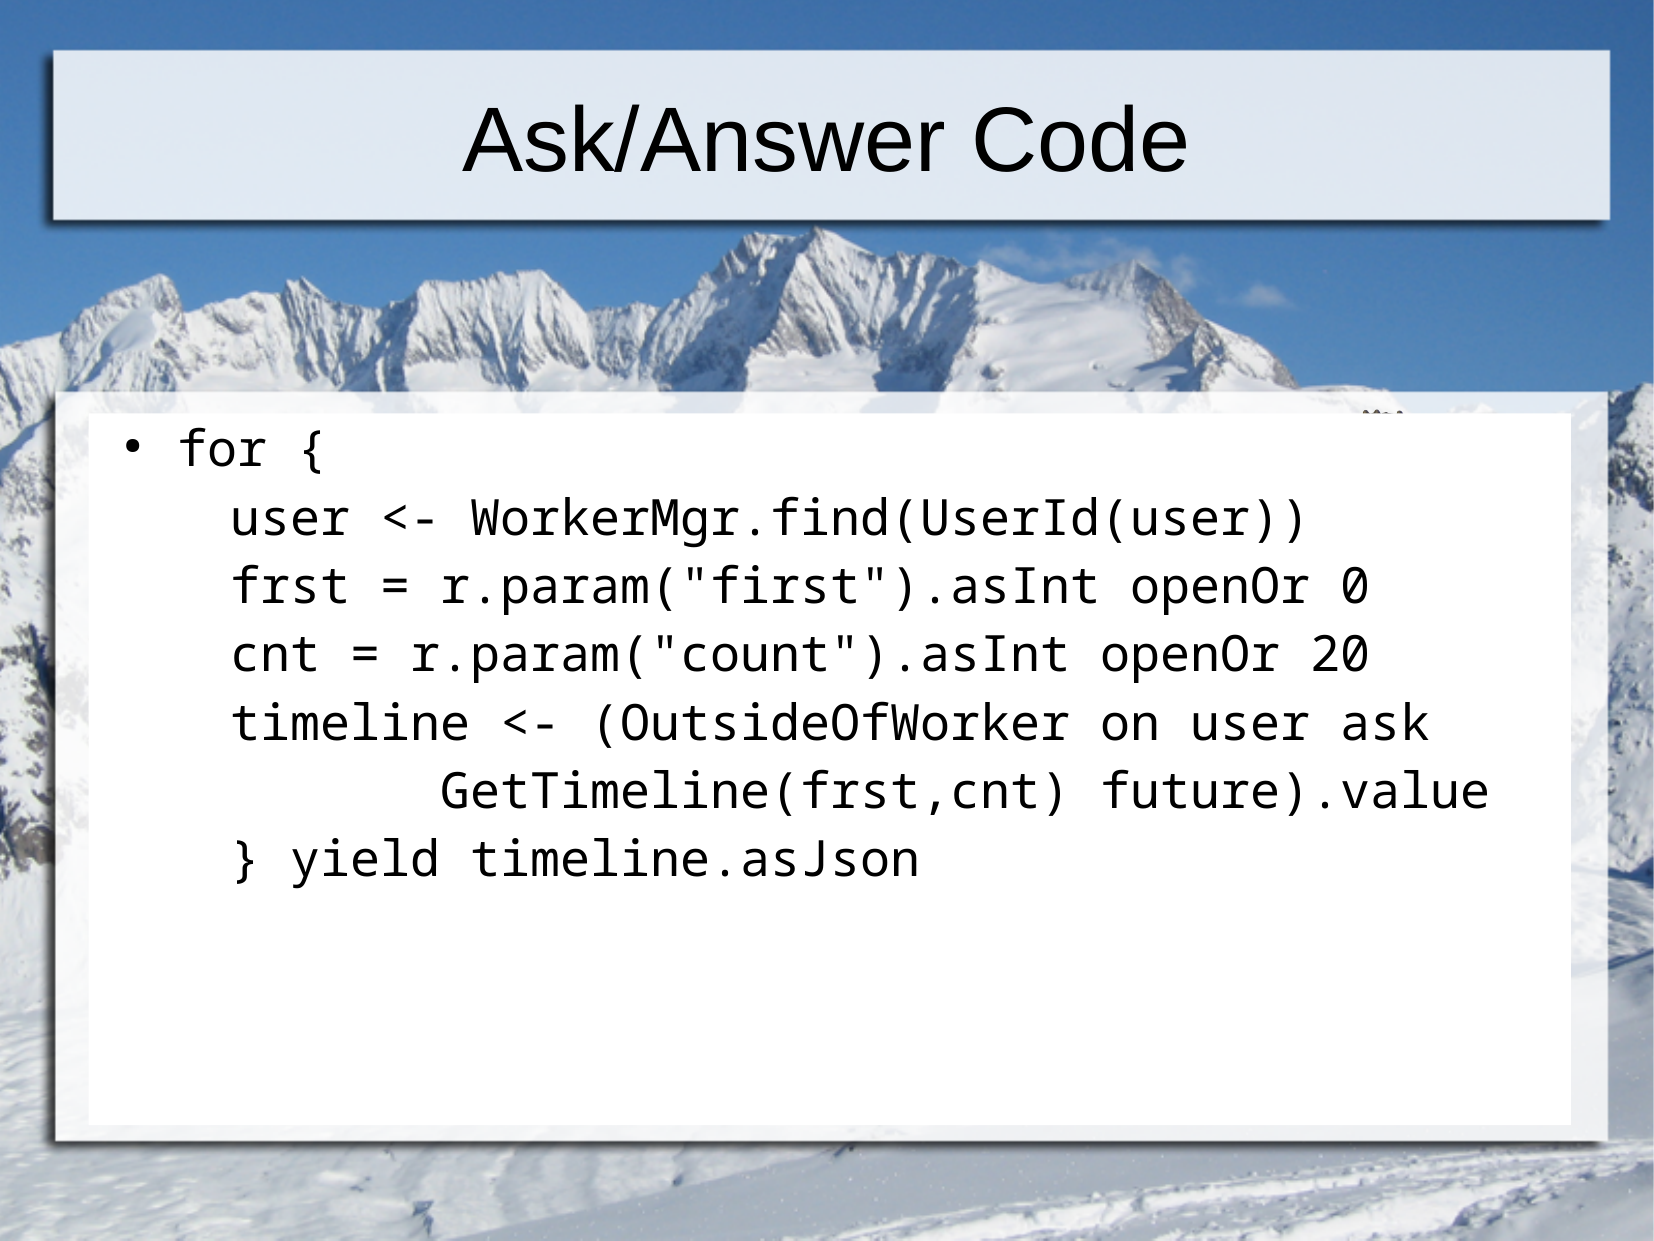

# Ask/Answer Code
for {
user <- WorkerMgr.find(UserId(user))
frst = r.param("first").asInt openOr 0
cnt = r.param("count").asInt openOr 20
timeline <- (OutsideOfWorker on user ask
 GetTimeline(frst,cnt) future).value
} yield timeline.asJson